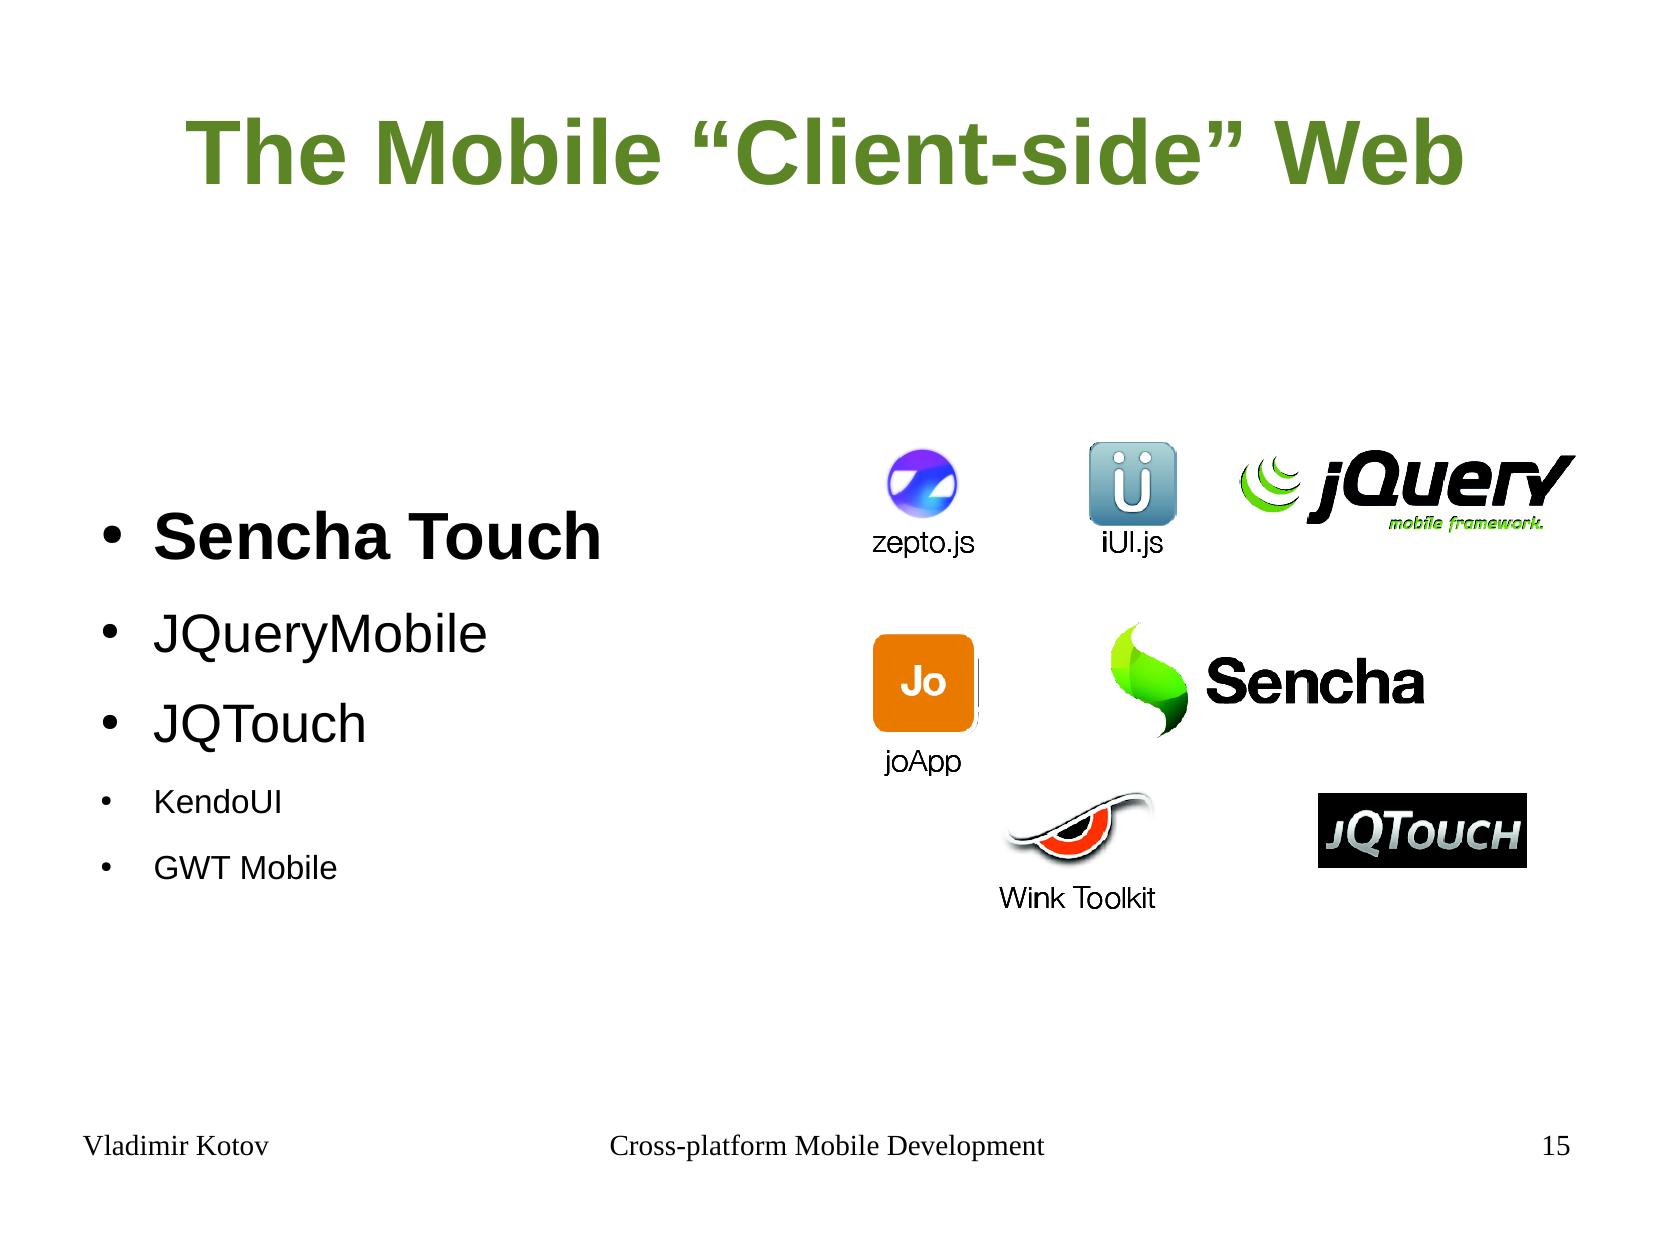

# The Mobile “Client-side” Web
Sencha Touch
JQueryMobile
JQTouch
KendoUI
GWT Mobile
Vladimir Kotov
Cross-platform Mobile Development
15